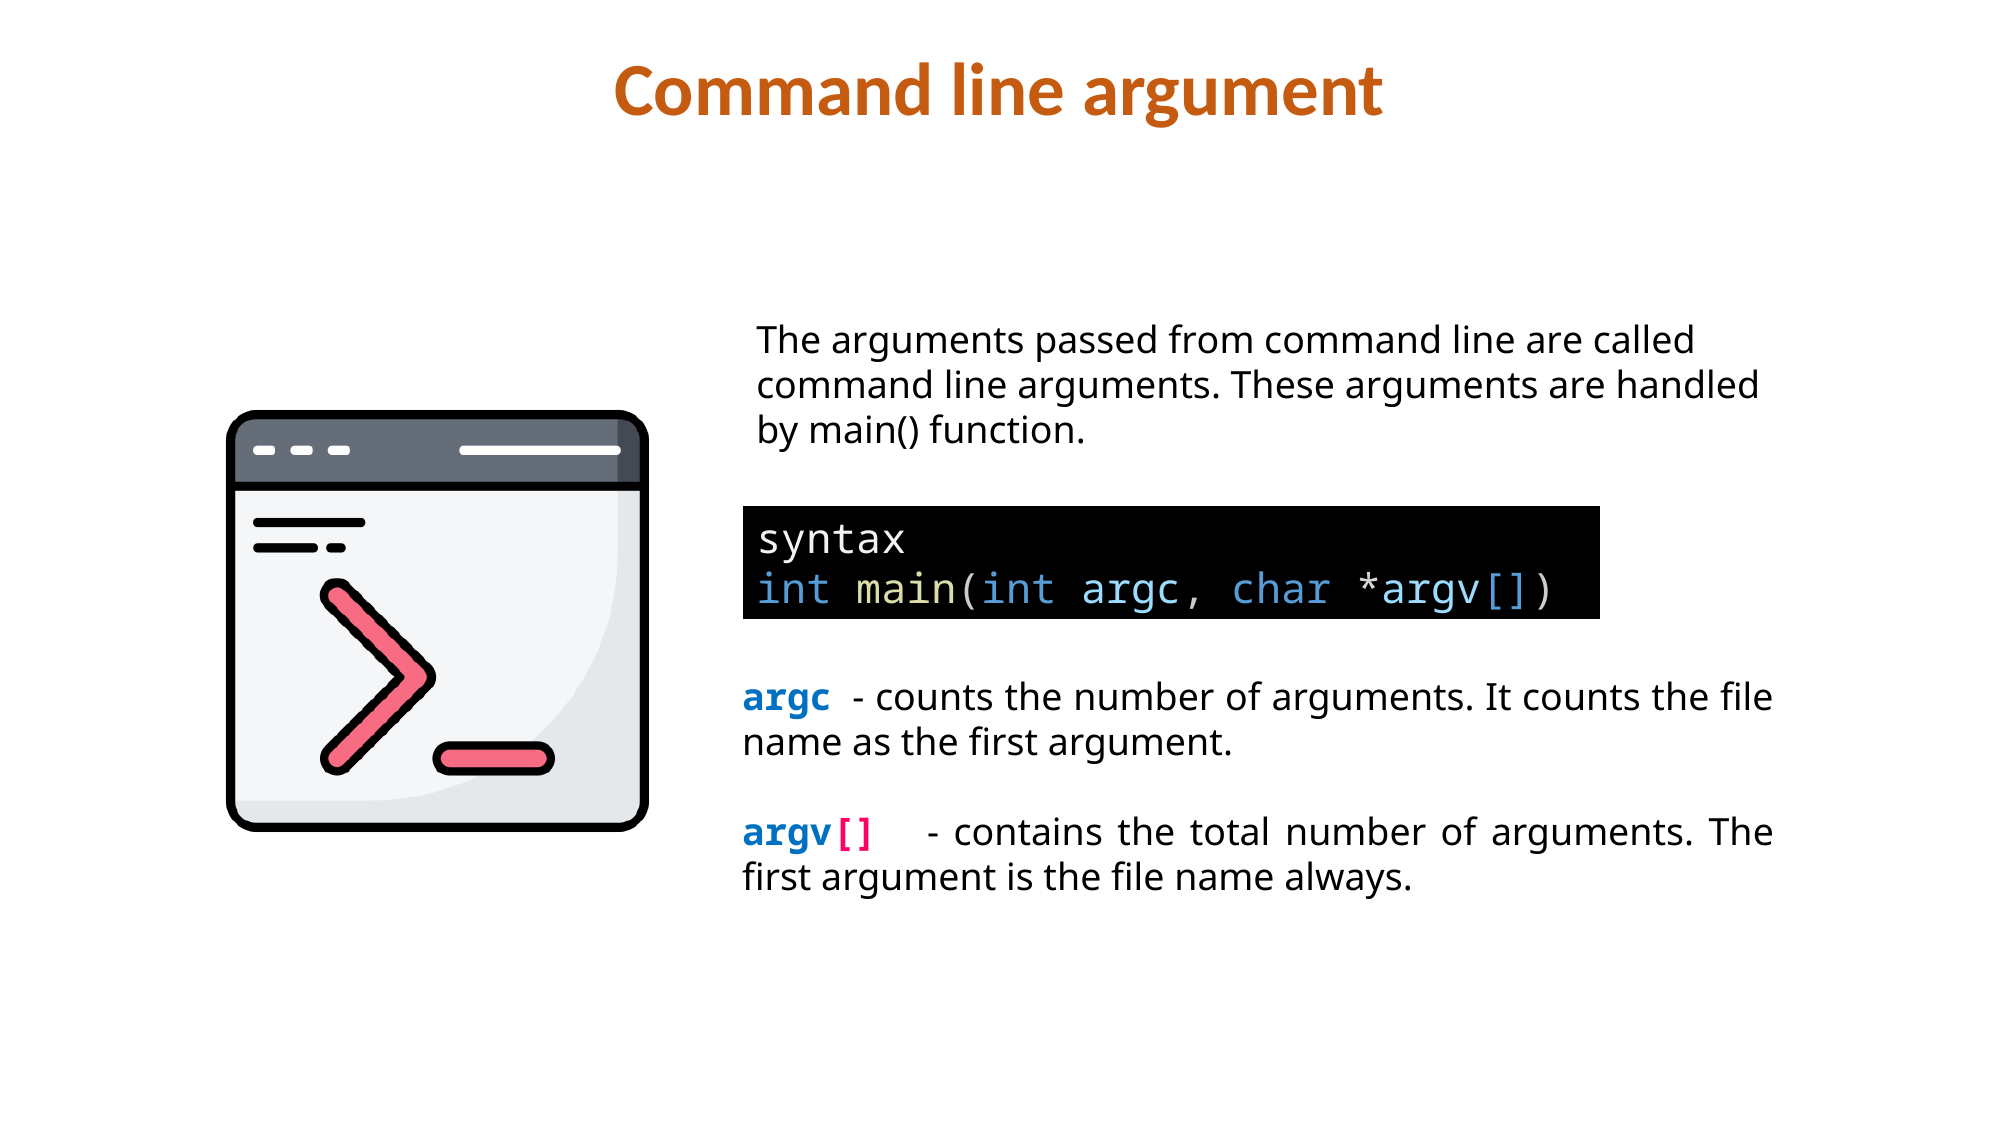

Command line argument
The arguments passed from command line are called command line arguments. These arguments are handled by main() function.
syntax
int main(int argc, char *argv[])
argc  - counts the number of arguments. It counts the file name as the first argument.
argv[]  - contains the total number of arguments. The first argument is the file name always.